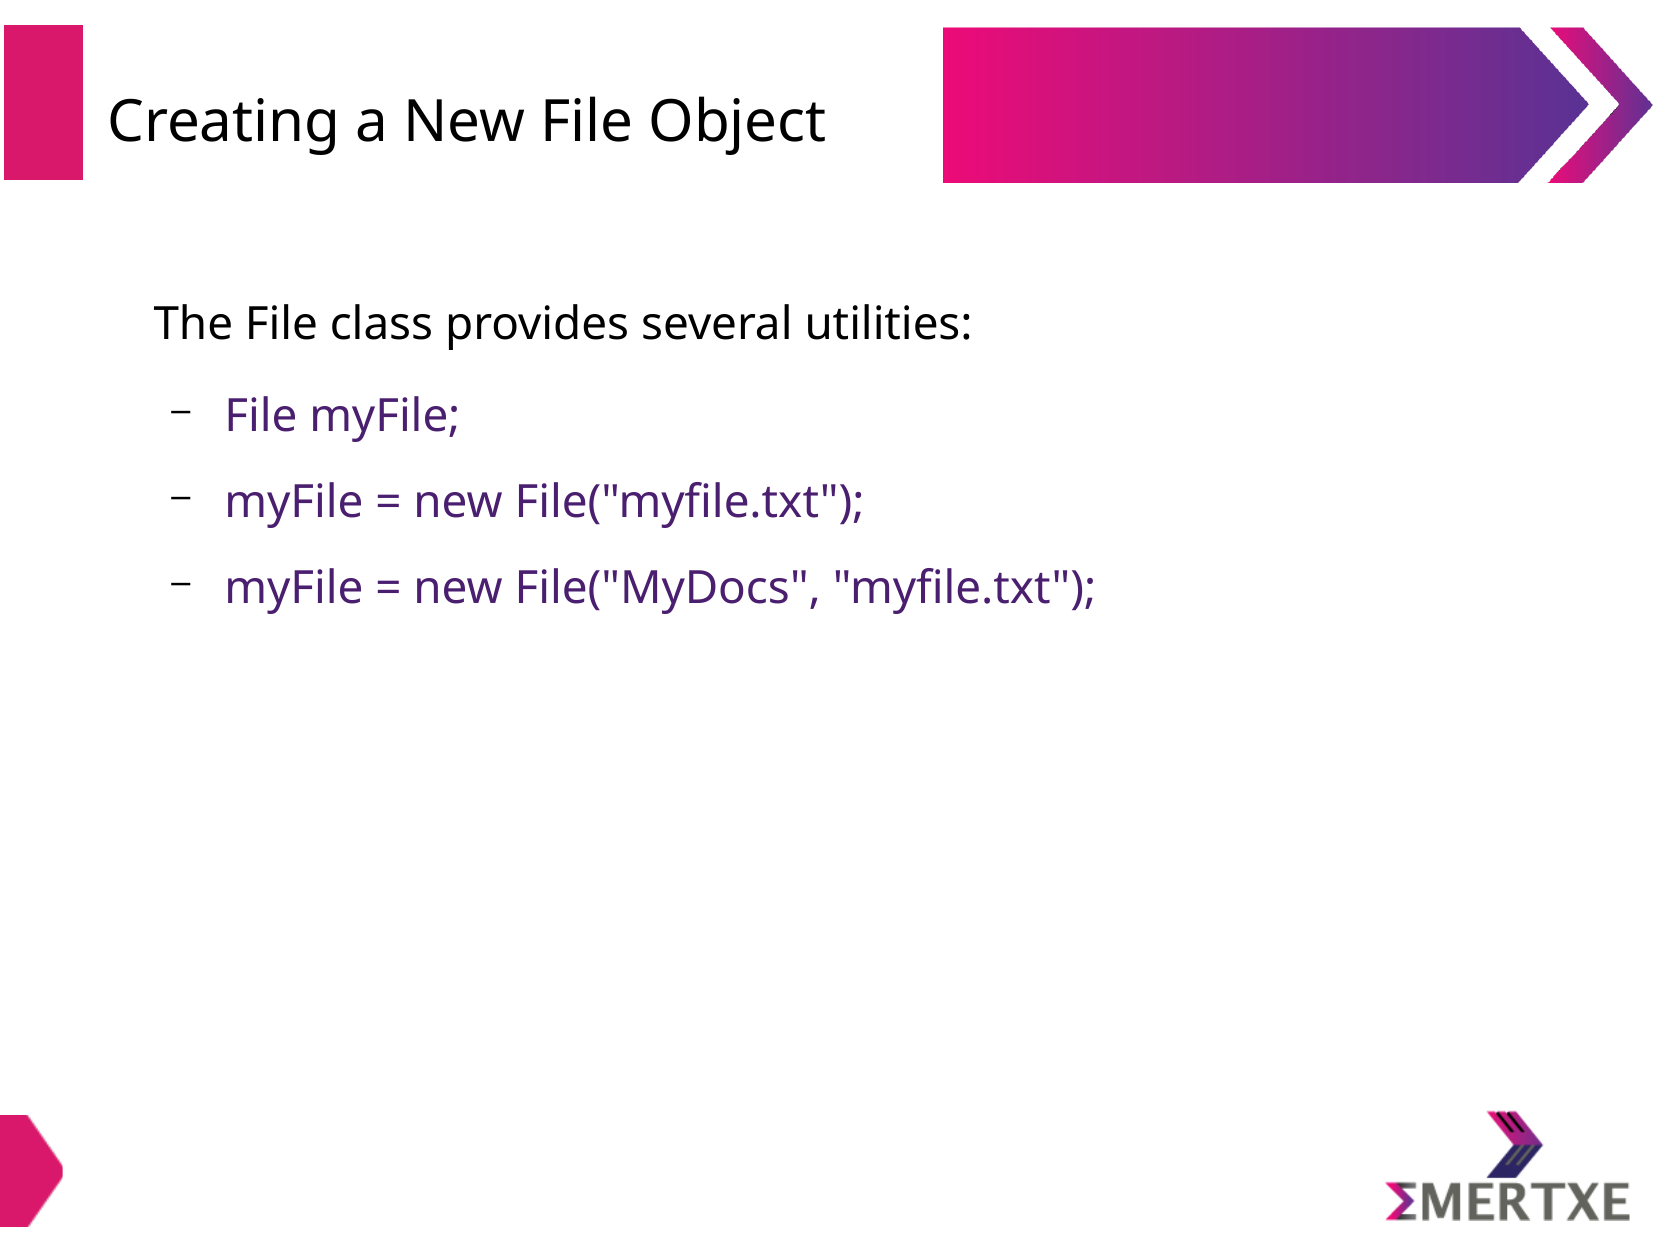

# Creating a New File Object
The File class provides several utilities:
File myFile;
myFile = new File("myfile.txt");
myFile = new File("MyDocs", "myfile.txt");